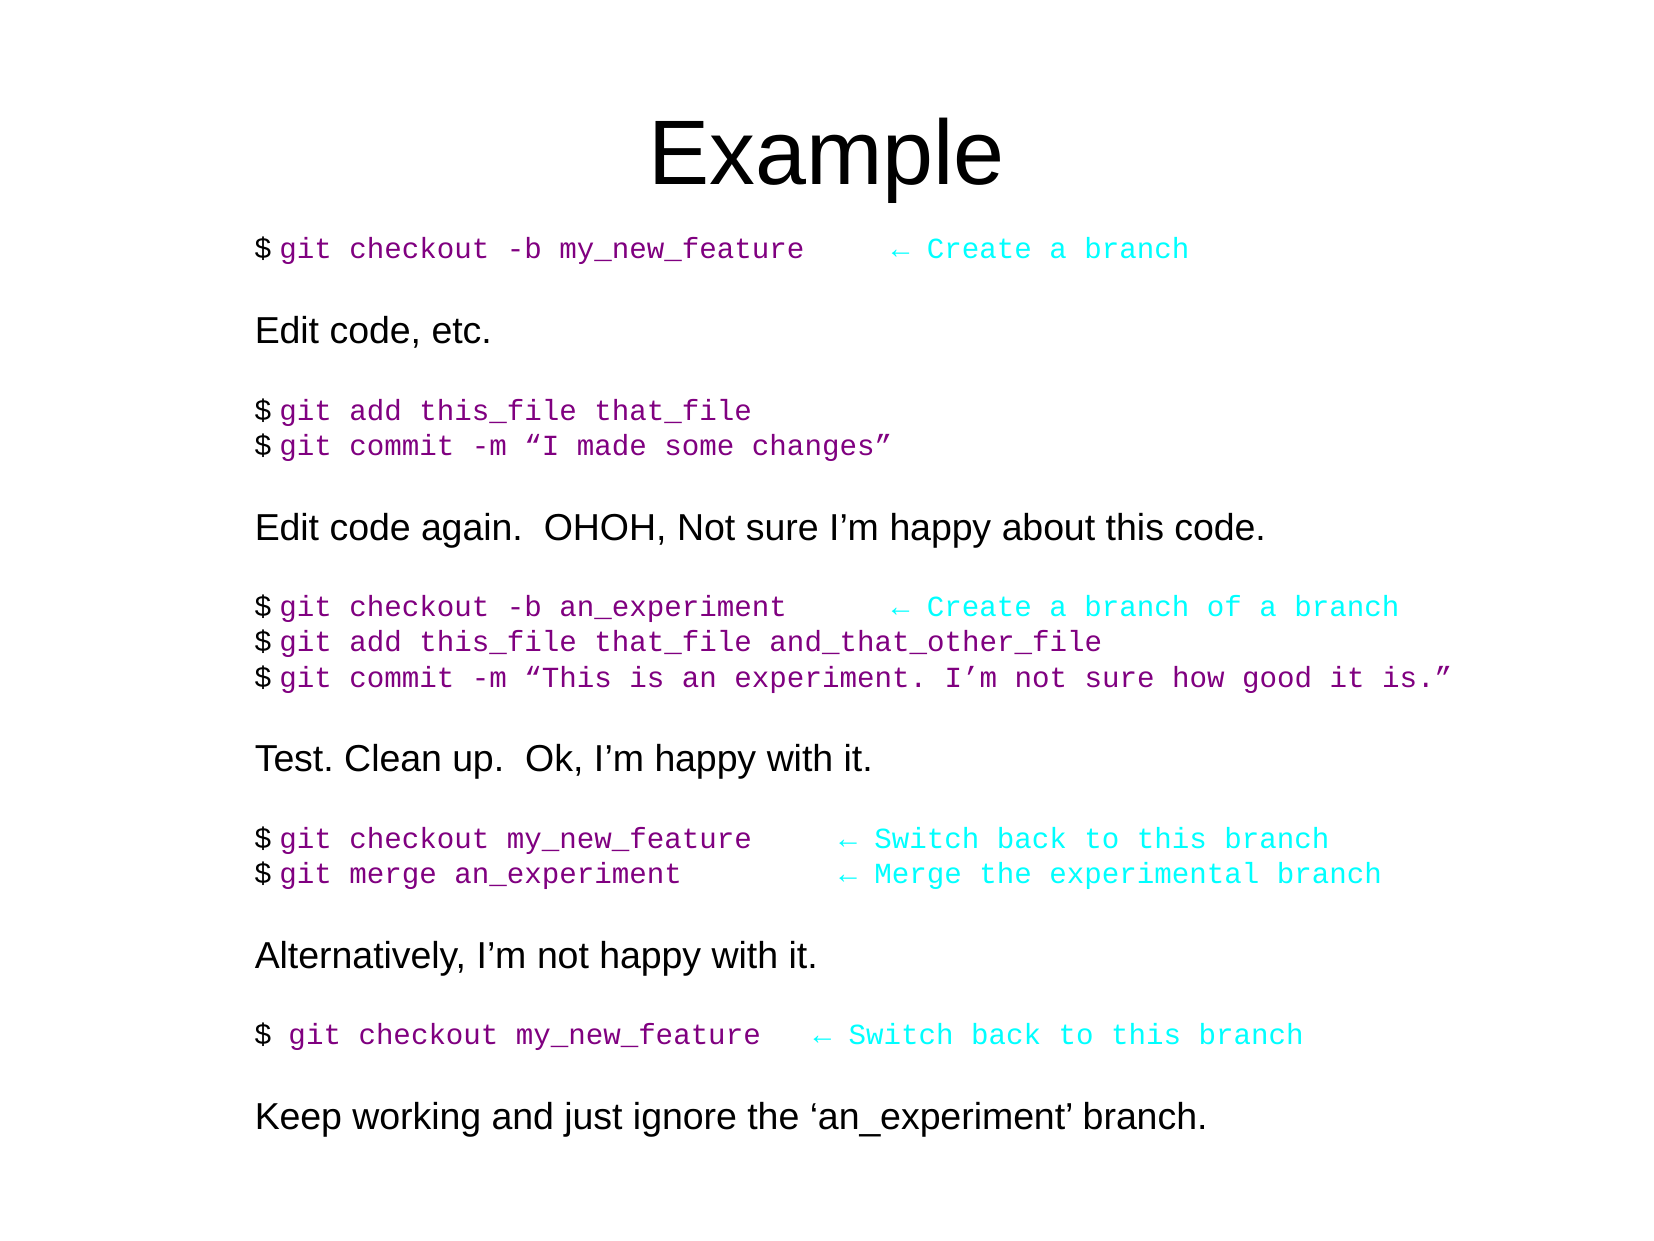

# Example
$ git checkout -b my_new_feature ← Create a branch
Edit code, etc.
$ git add this_file that_file
$ git commit -m “I made some changes”
Edit code again. OHOH, Not sure I’m happy about this code.
$ git checkout -b an_experiment ← Create a branch of a branch
$ git add this_file that_file and_that_other_file
$ git commit -m “This is an experiment. I’m not sure how good it is.”
Test. Clean up. Ok, I’m happy with it.
$ git checkout my_new_feature ← Switch back to this branch
$ git merge an_experiment ← Merge the experimental branch
Alternatively, I’m not happy with it.
$ git checkout my_new_feature ← Switch back to this branch
Keep working and just ignore the ‘an_experiment’ branch.